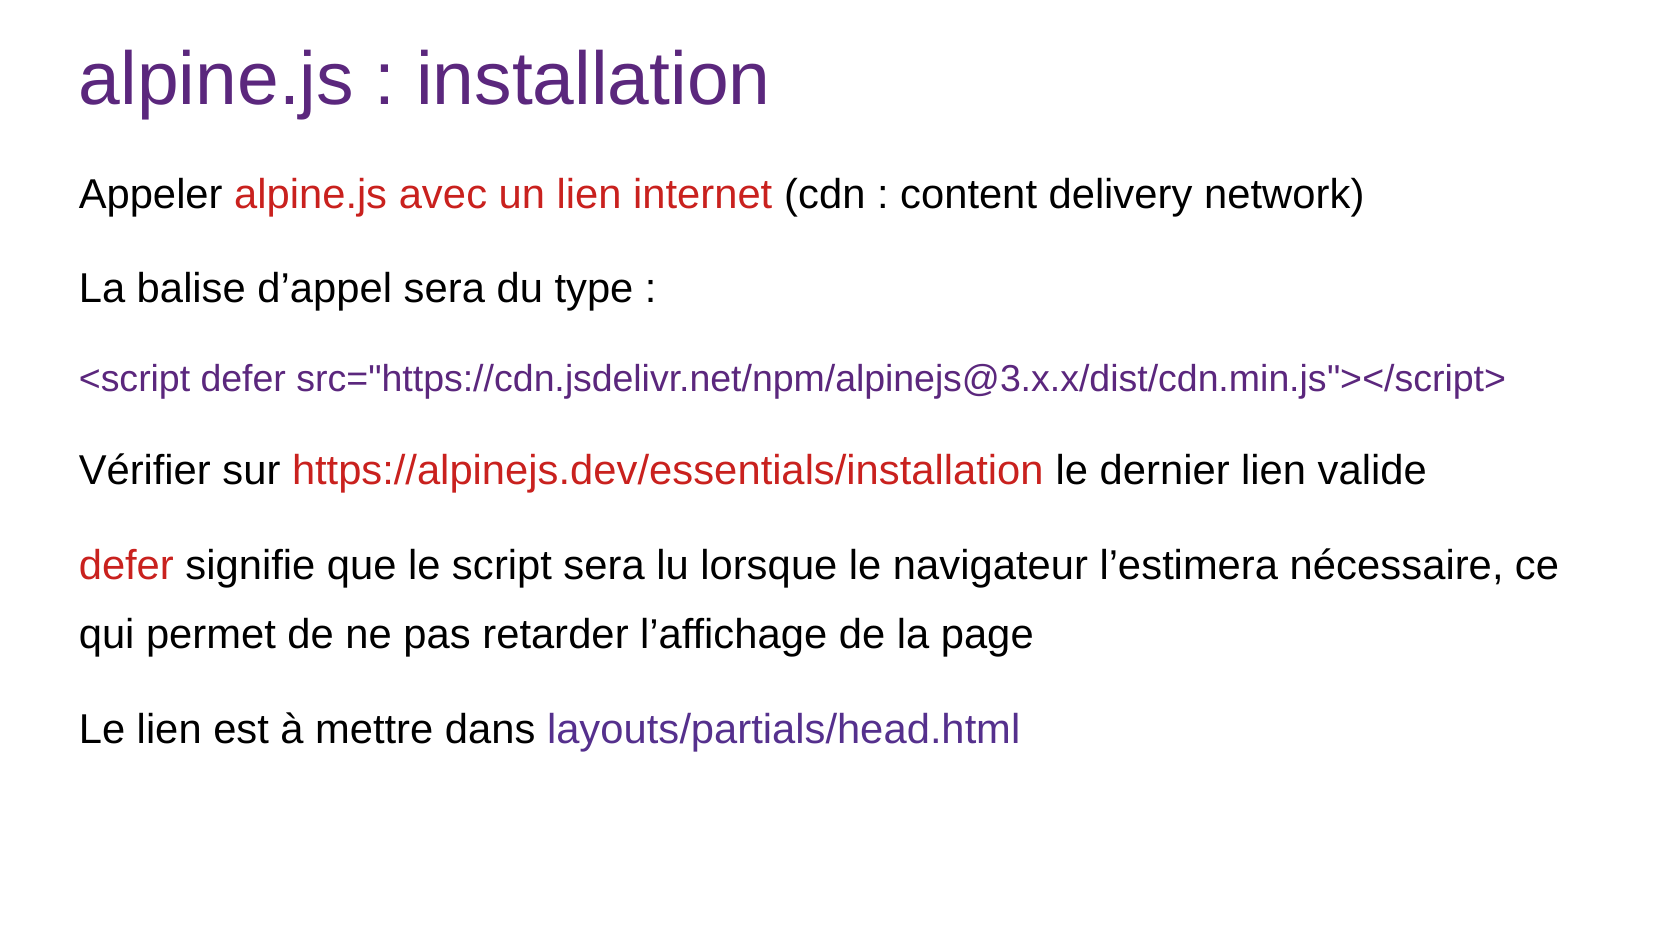

# alpine.js : installation
Appeler alpine.js avec un lien internet (cdn : content delivery network)
La balise d’appel sera du type :
<script defer src="https://cdn.jsdelivr.net/npm/alpinejs@3.x.x/dist/cdn.min.js"></script>
Vérifier sur https://alpinejs.dev/essentials/installation le dernier lien valide
defer signifie que le script sera lu lorsque le navigateur l’estimera nécessaire, ce qui permet de ne pas retarder l’affichage de la page
Le lien est à mettre dans layouts/partials/head.html